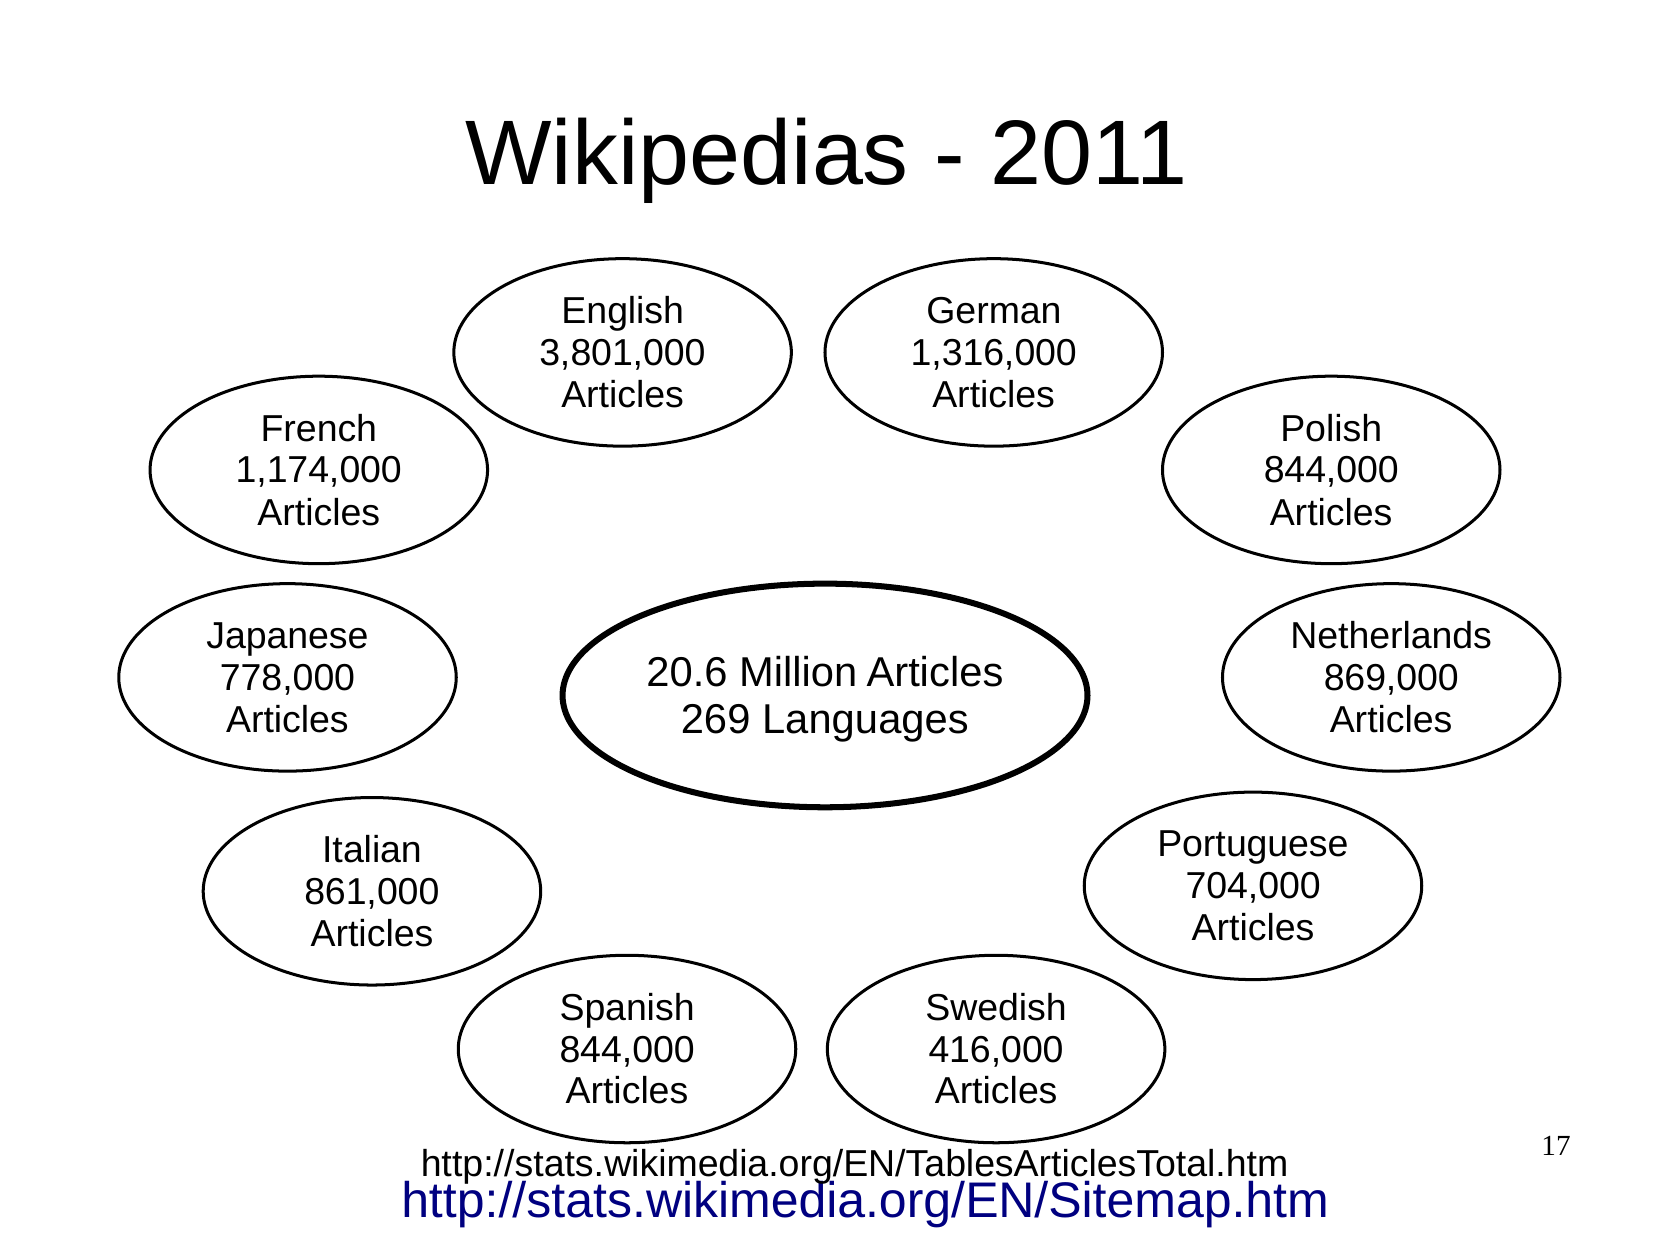

# Wikipedias - 2011
English
3,801,000
Articles
German
1,316,000
Articles
French
1,174,000
Articles
Polish
844,000
Articles
Japanese
778,000
Articles
20.6 Million Articles
269 Languages
Netherlands
869,000
Articles
Portuguese
704,000
Articles
Italian
861,000
Articles
Spanish
844,000
Articles
Swedish
416,000
Articles
17
http://stats.wikimedia.org/EN/TablesArticlesTotal.htm
http://stats.wikimedia.org/EN/Sitemap.htm